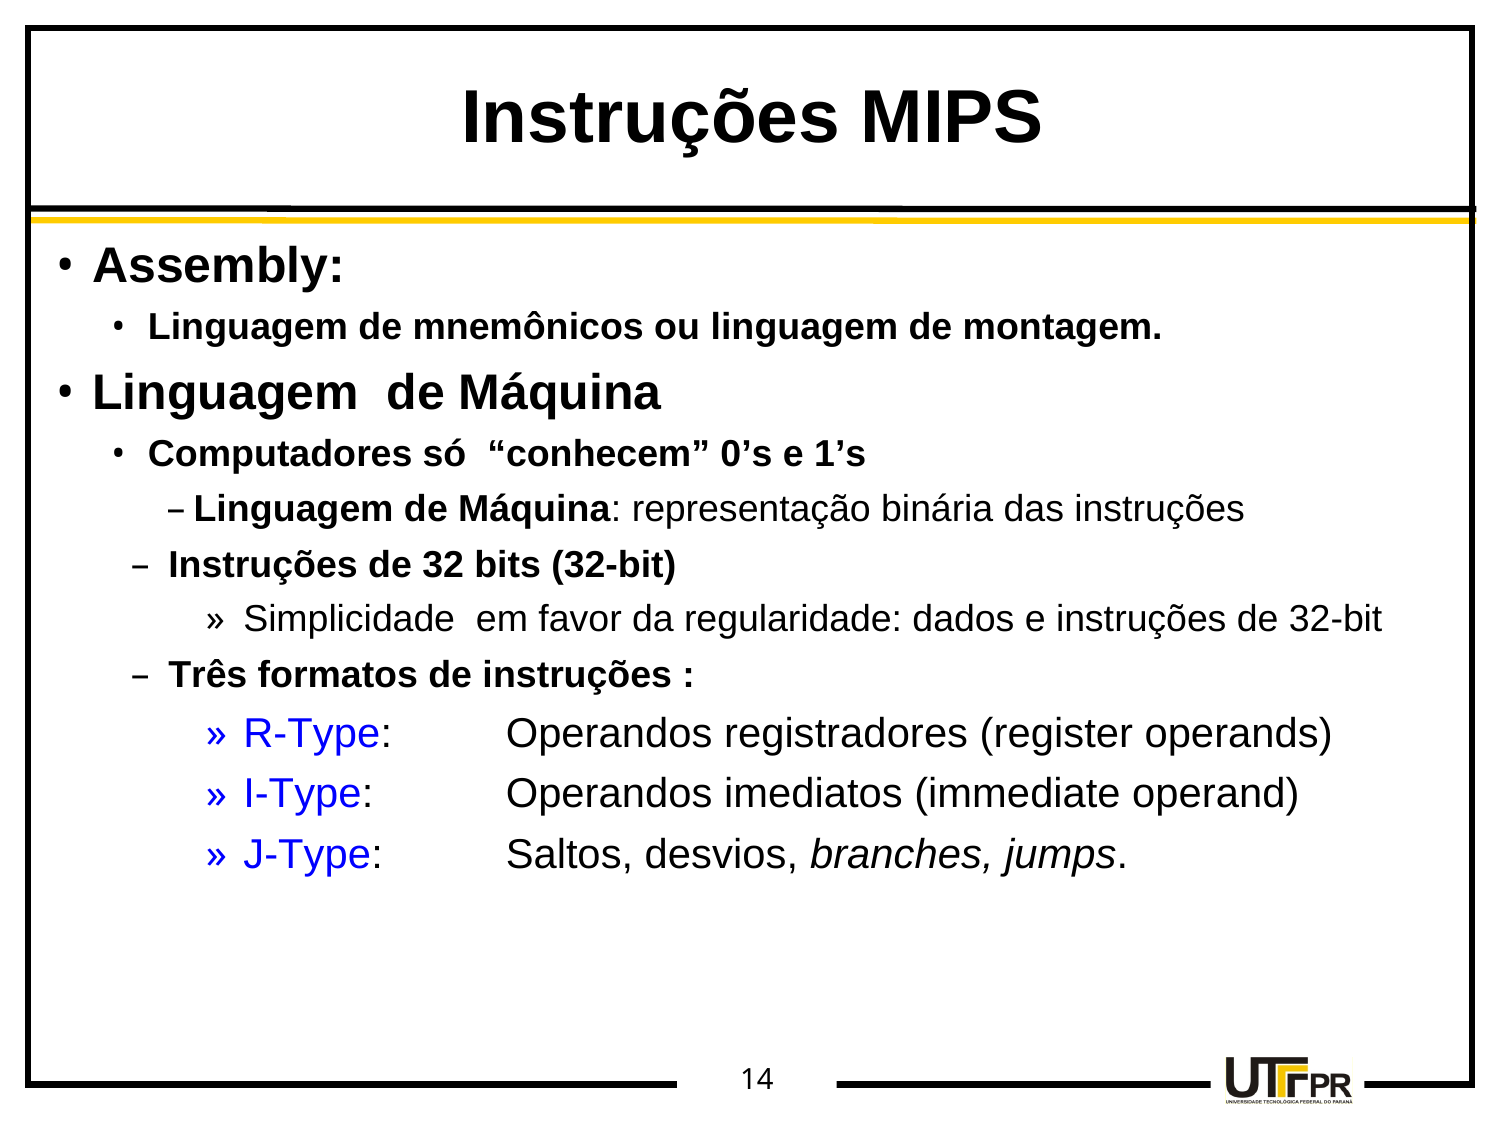

Instruções MIPS
# Assembly:
Linguagem de mnemônicos ou linguagem de montagem.
Linguagem de Máquina
Computadores só “conhecem” 0’s e 1’s
Linguagem de Máquina: representação binária das instruções
Instruções de 32 bits (32-bit)
Simplicidade em favor da regularidade: dados e instruções de 32-bit
Três formatos de instruções :
R-Type:	Operandos registradores (register operands)
I-Type:	Operandos imediatos (immediate operand)
J-Type:	Saltos, desvios, branches, jumps.